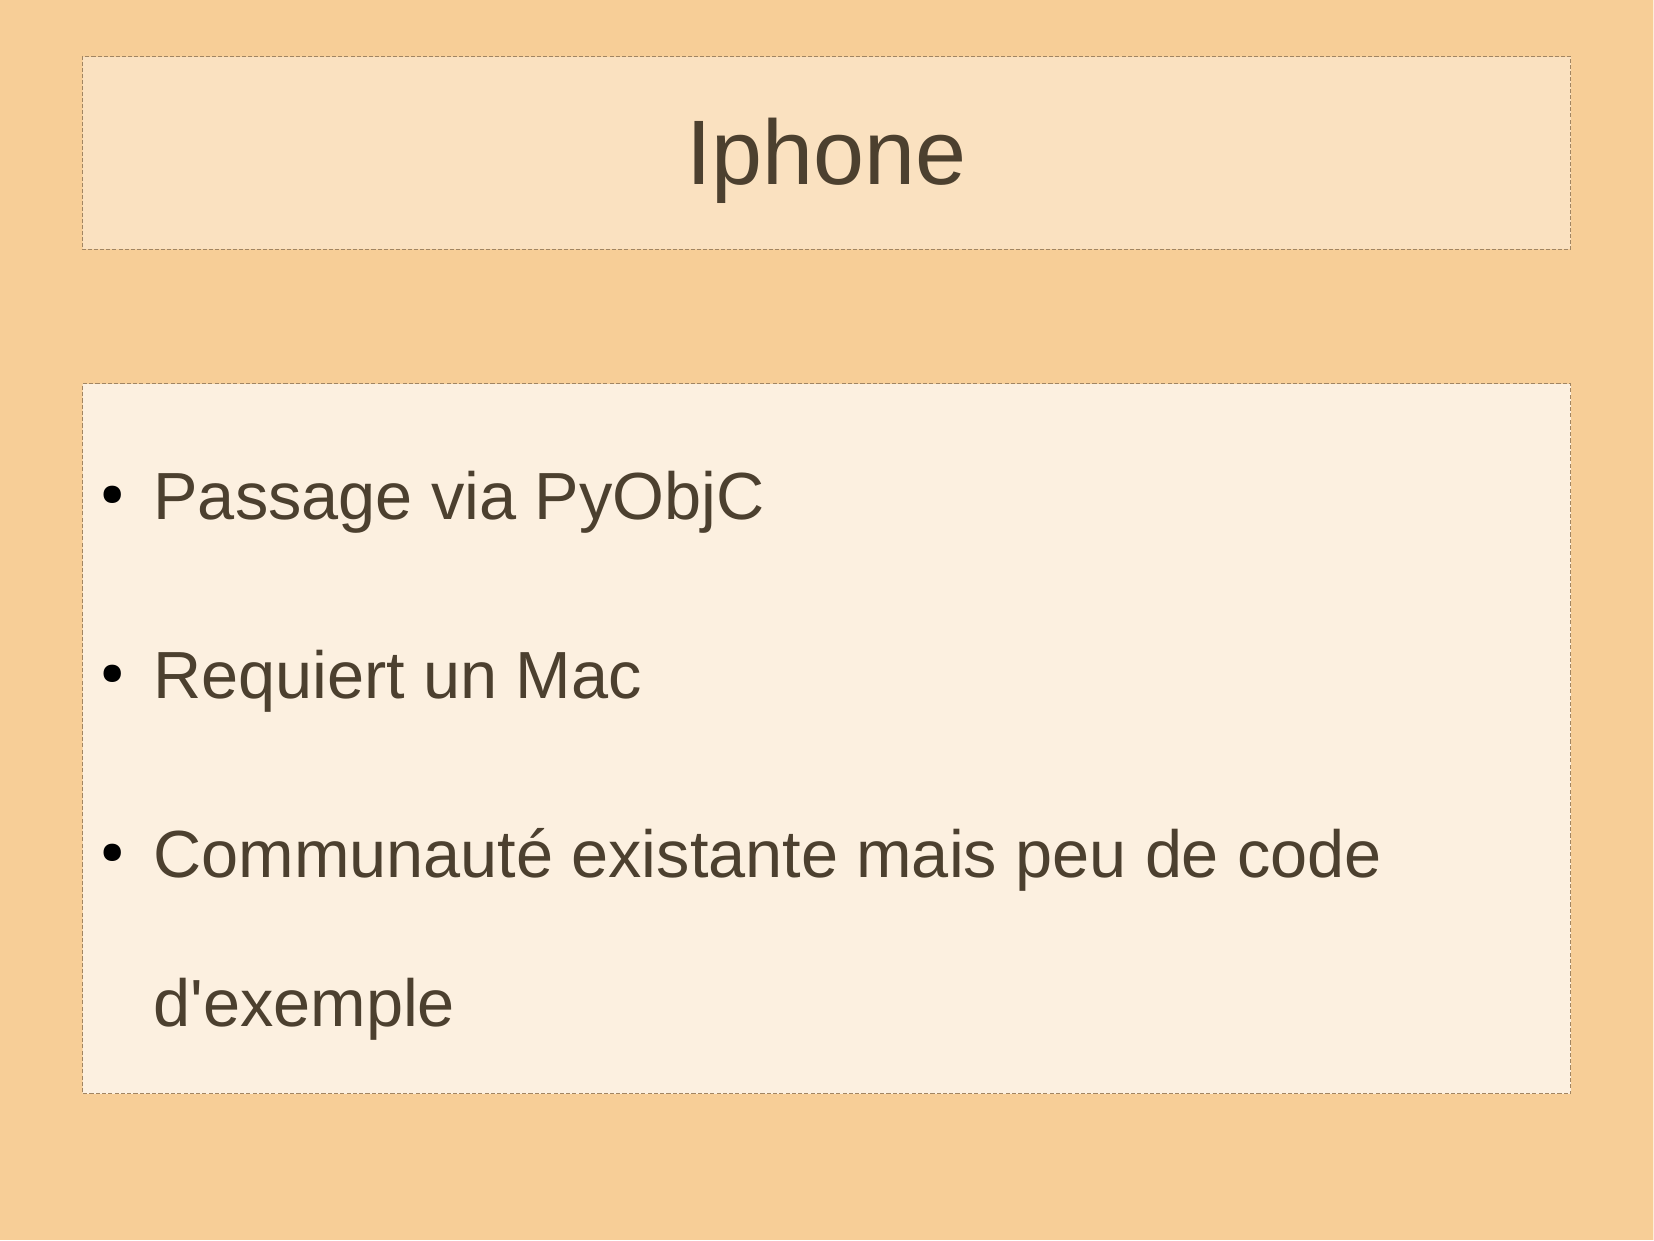

# Iphone
Passage via PyObjC
Requiert un Mac
Communauté existante mais peu de code d'exemple